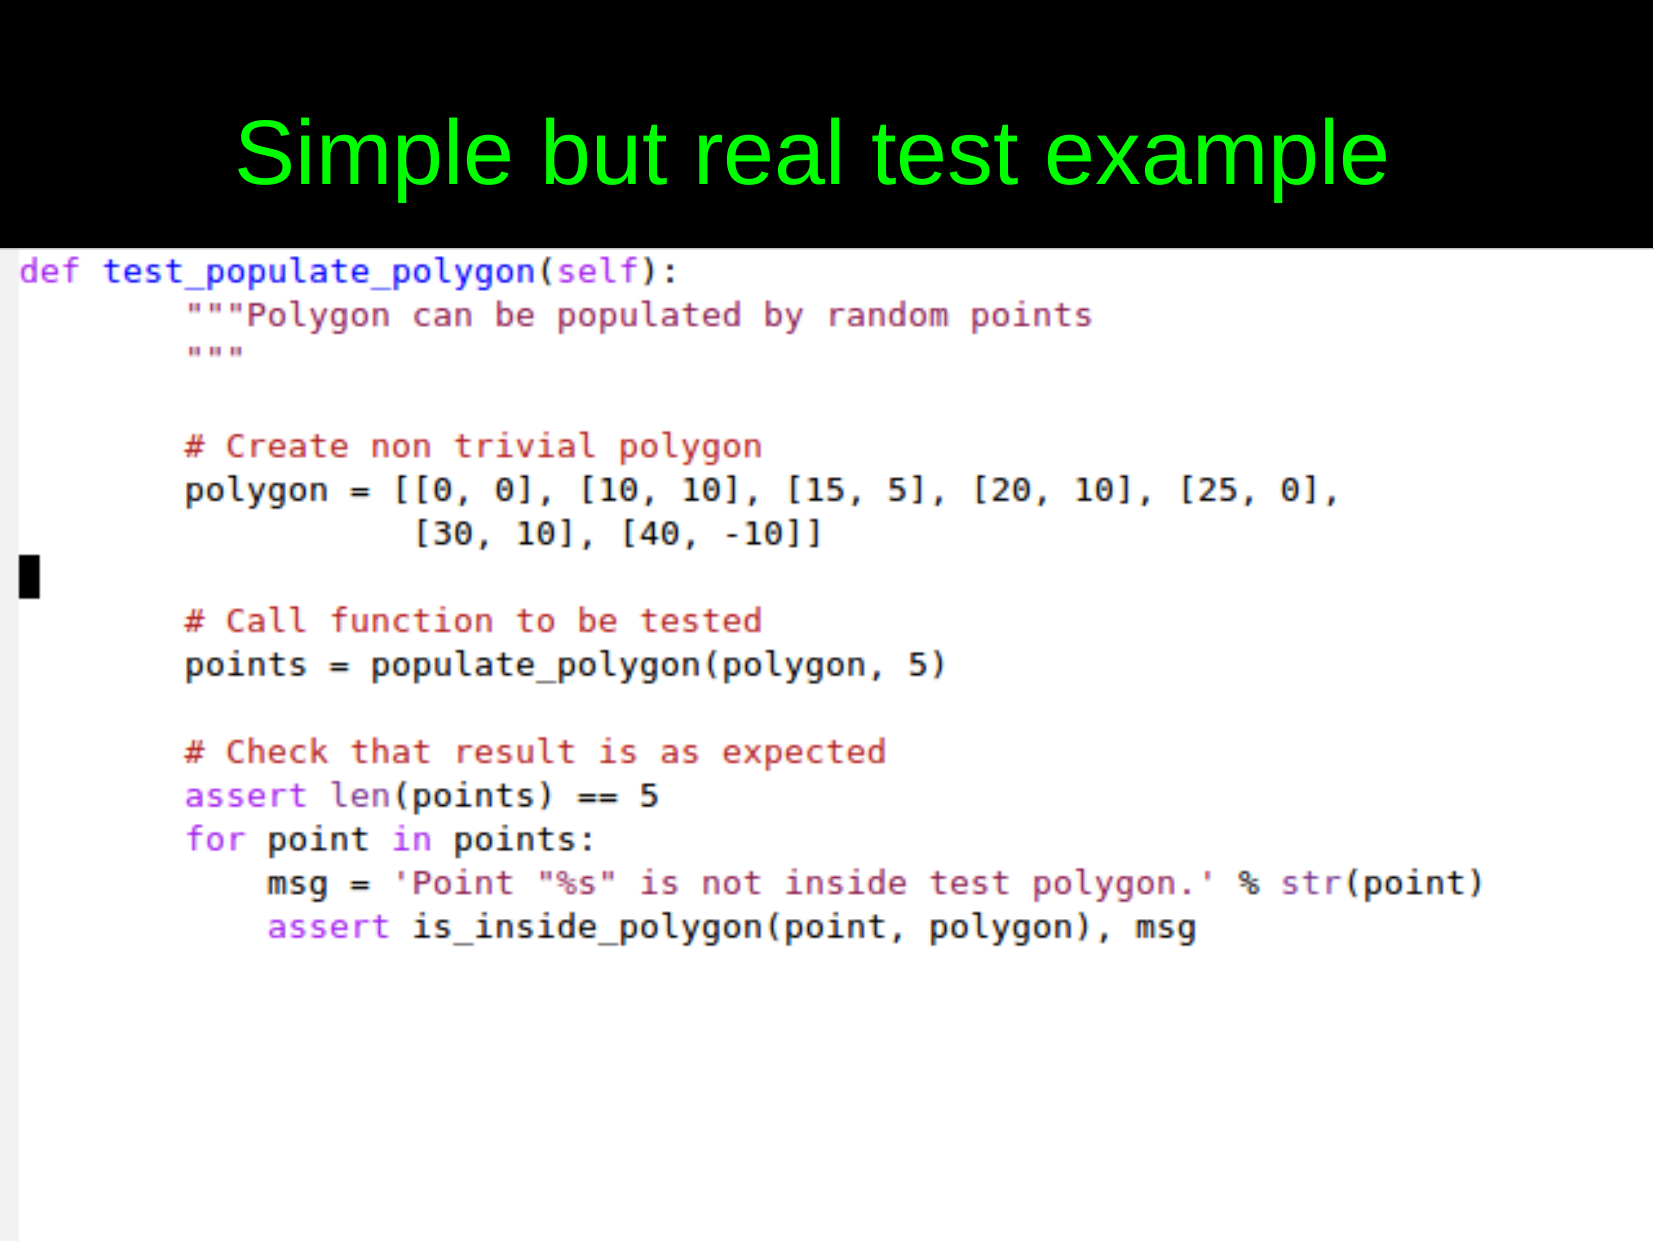

# Simple but real test example
pl